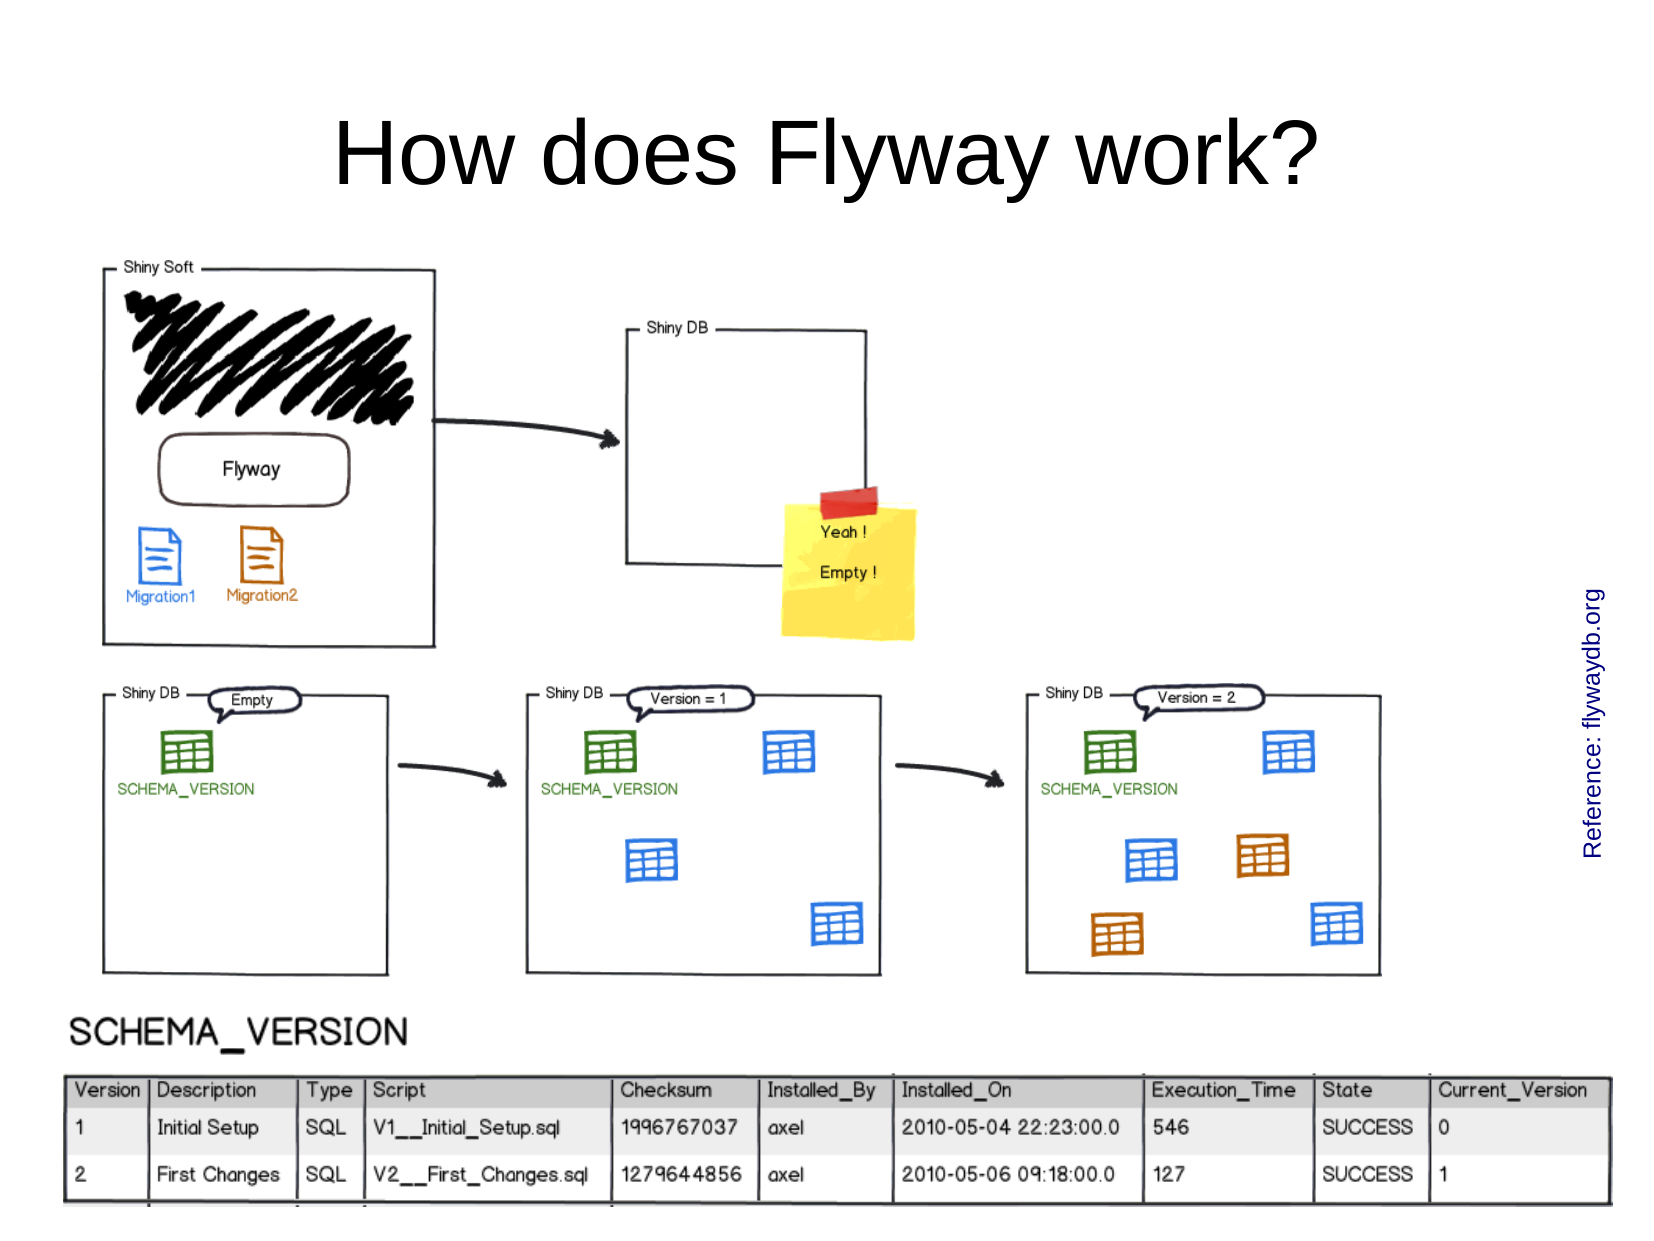

# How does Flyway work?
Reference: flywaydb.org